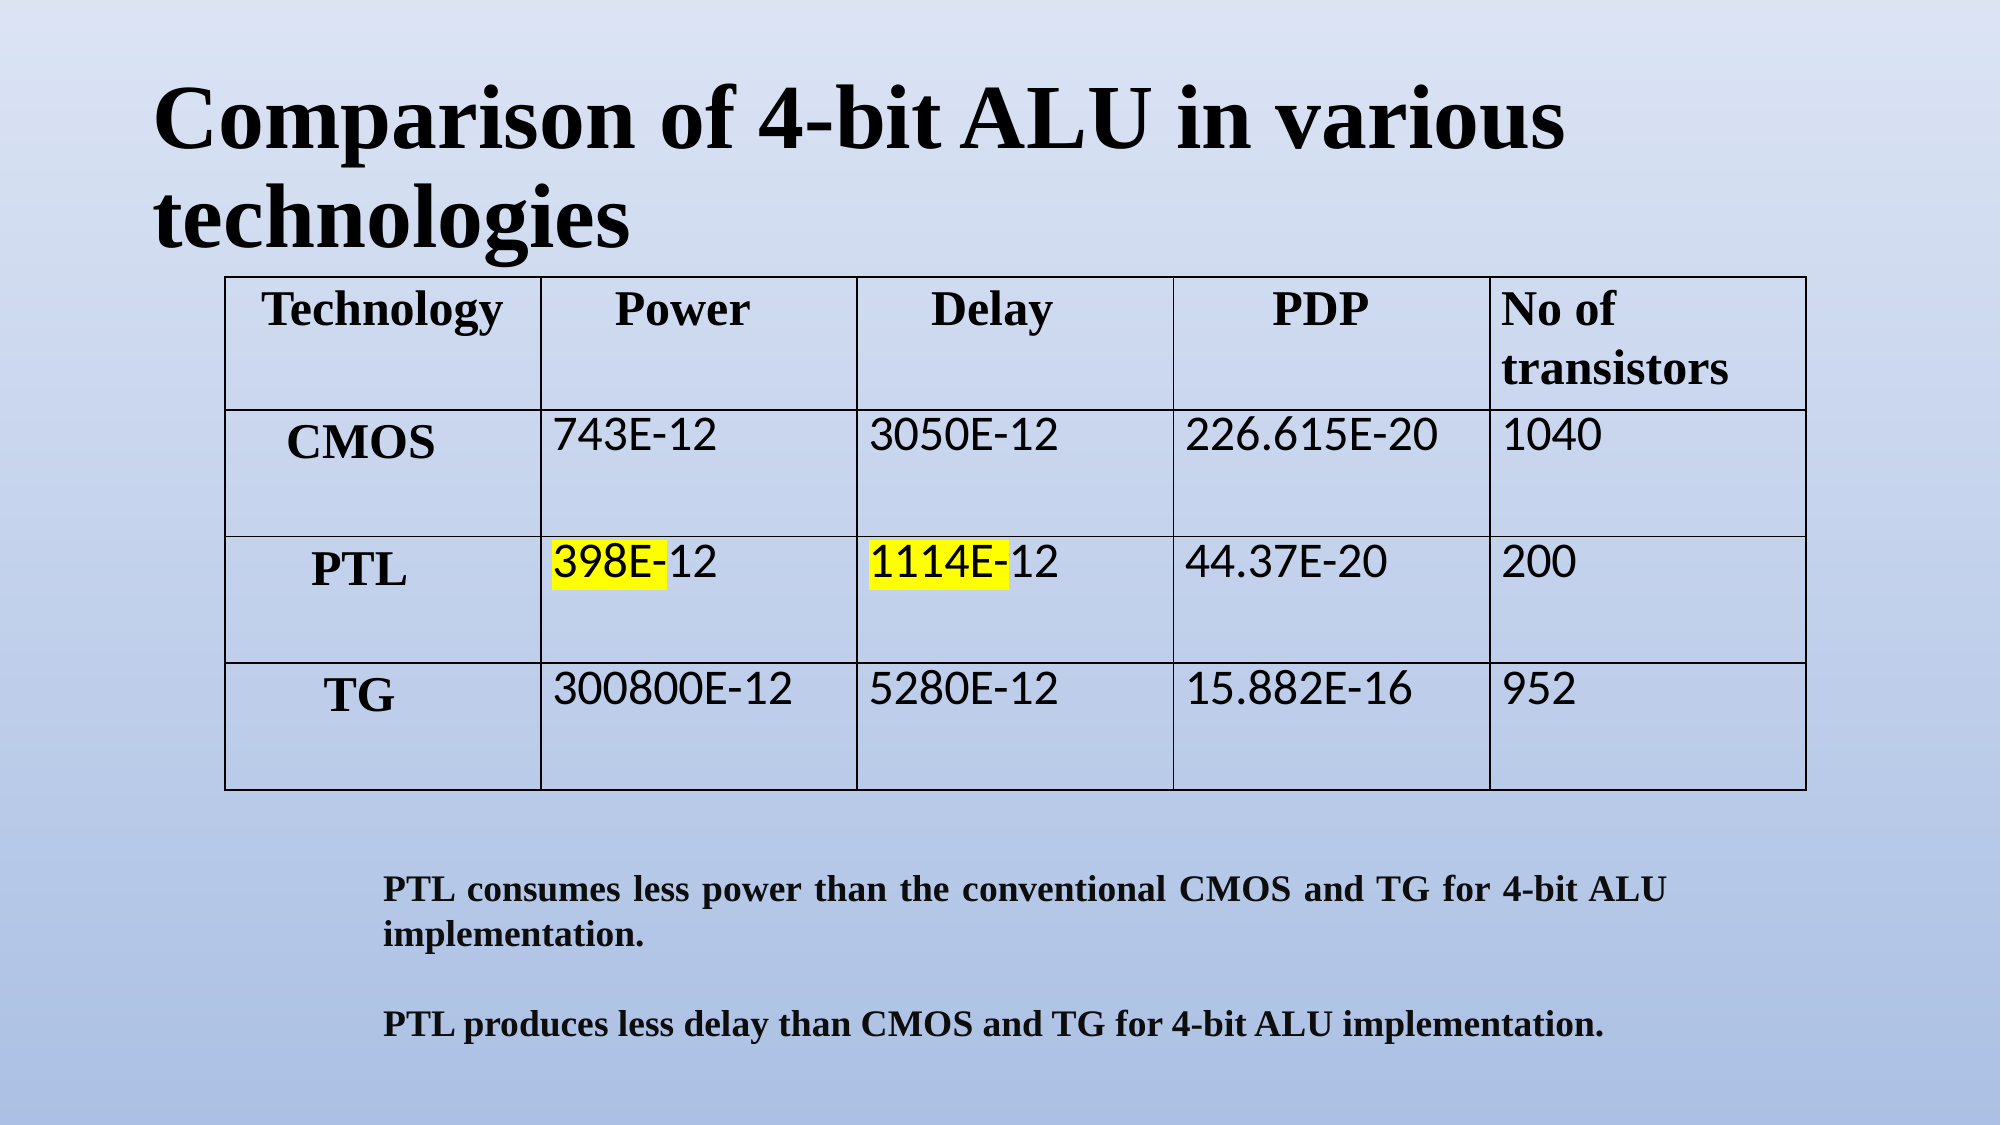

# Comparison of 4-bit ALU in various technologies
| Technology | Power | Delay | PDP | No of transistors |
| --- | --- | --- | --- | --- |
| CMOS | 743E-12 | 3050E-12 | 226.615E-20 | 1040 |
| PTL | 398E-12 | 1114E-12 | 44.37E-20 | 200 |
| TG | 300800E-12 | 5280E-12 | 15.882E-16 | 952 |
PTL consumes less power than the conventional CMOS and TG for 4-bit ALU implementation.
PTL produces less delay than CMOS and TG for 4-bit ALU implementation.